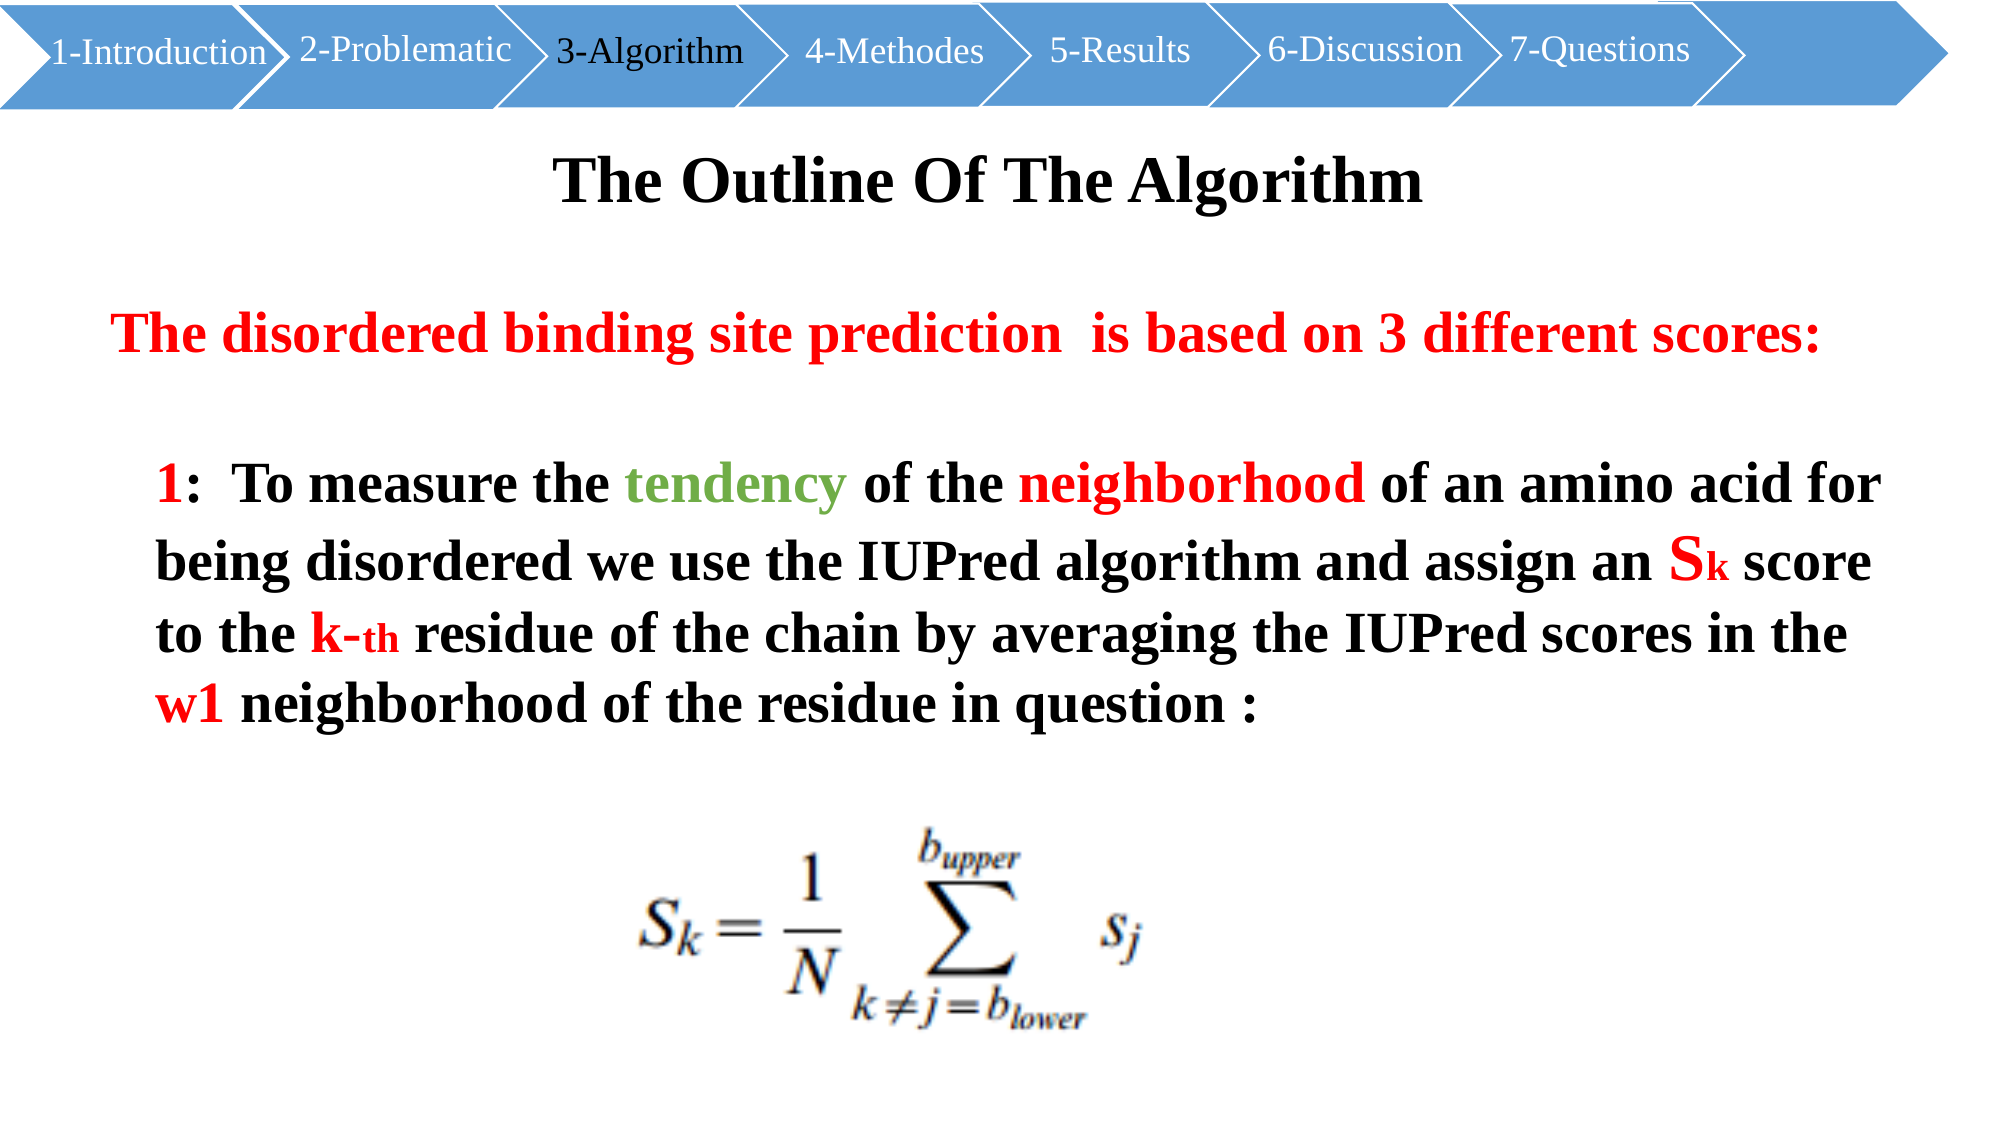

6-Discussion
7-Questions
2-Problematic
5-Results
3-Algorithm
4-Methodes
1-Introduction
The Outline Of The Algorithm
The disordered binding site prediction is based on 3 different scores:
1: To measure the tendency of the neighborhood of an amino acid for being disordered we use the IUPred algorithm and assign an Sk score to the k-th residue of the chain by averaging the IUPred scores in the
w1 neighborhood of the residue in question :